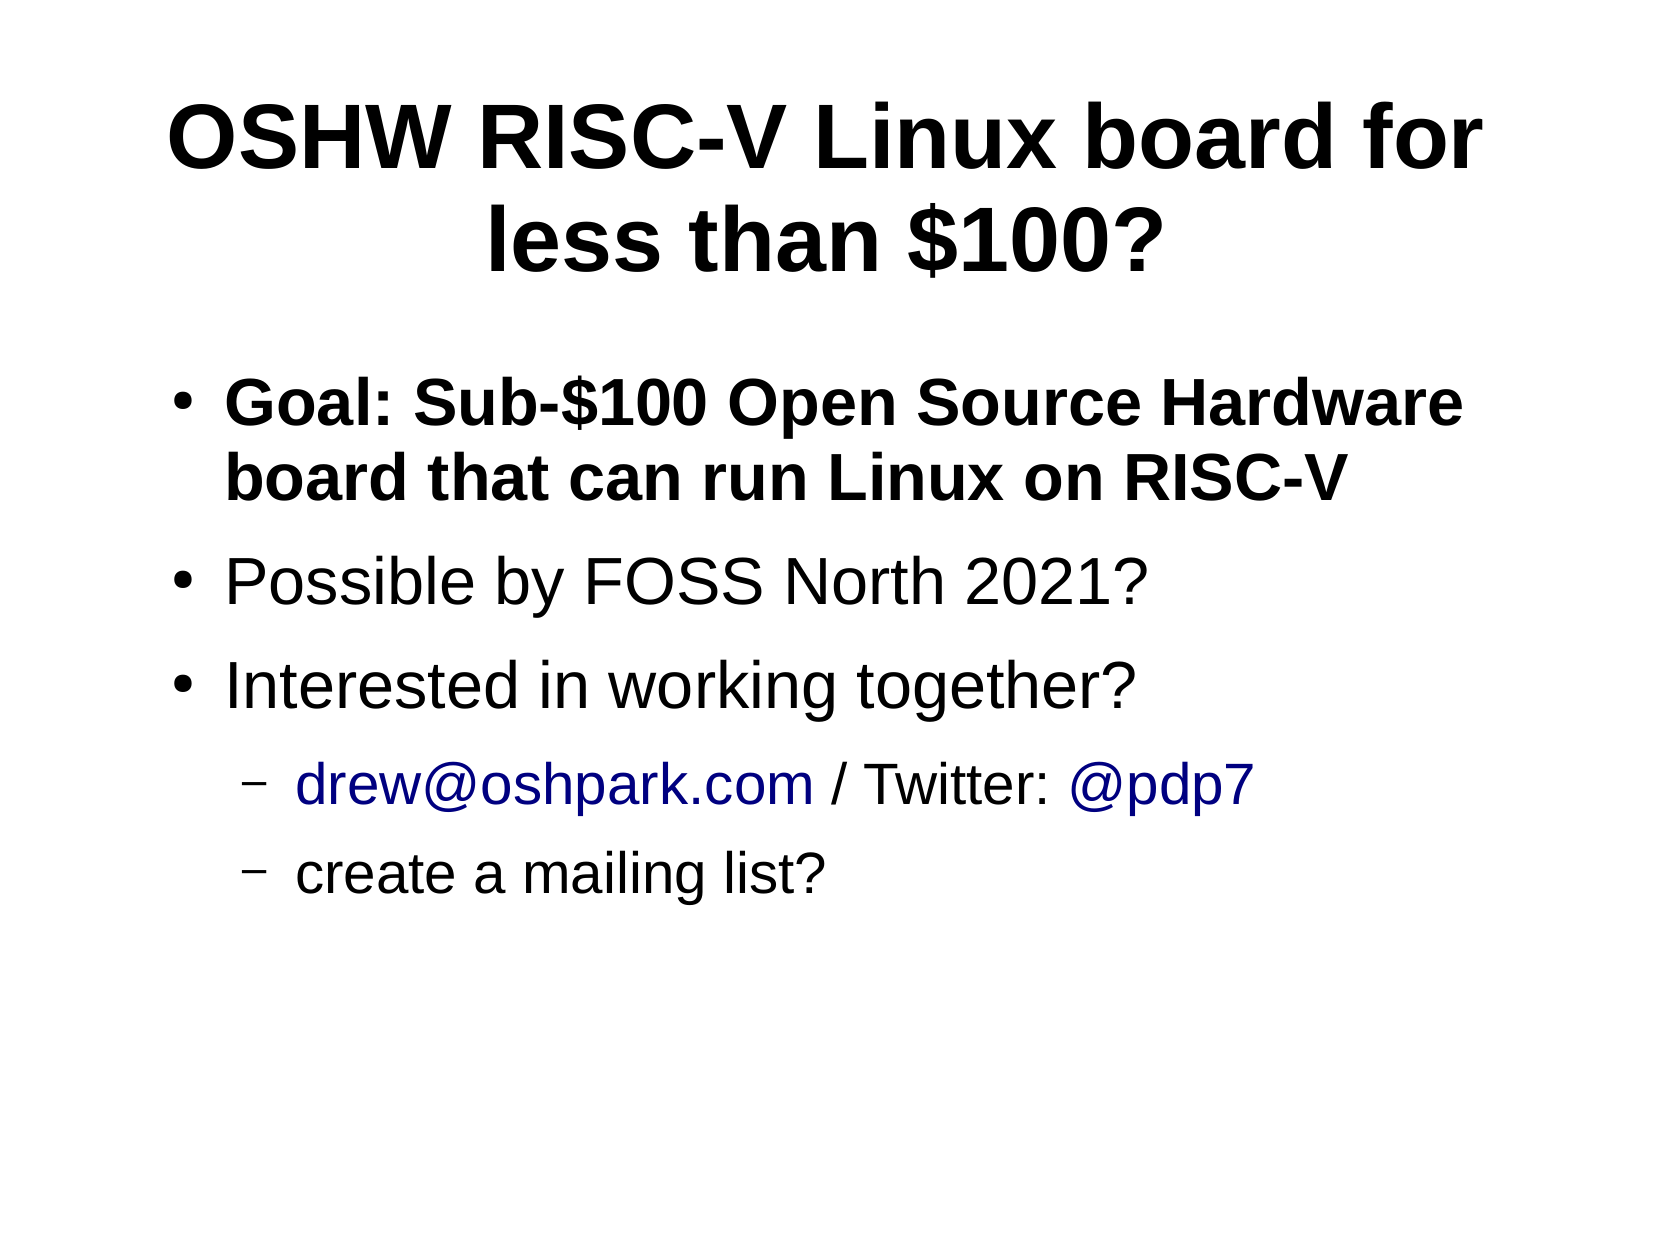

OSHW RISC-V Linux board for less than $100?
# Goal: Sub-$100 Open Source Hardware board that can run Linux on RISC-V
Possible by FOSS North 2021?
Interested in working together?
drew@oshpark.com / Twitter: @pdp7
create a mailing list?